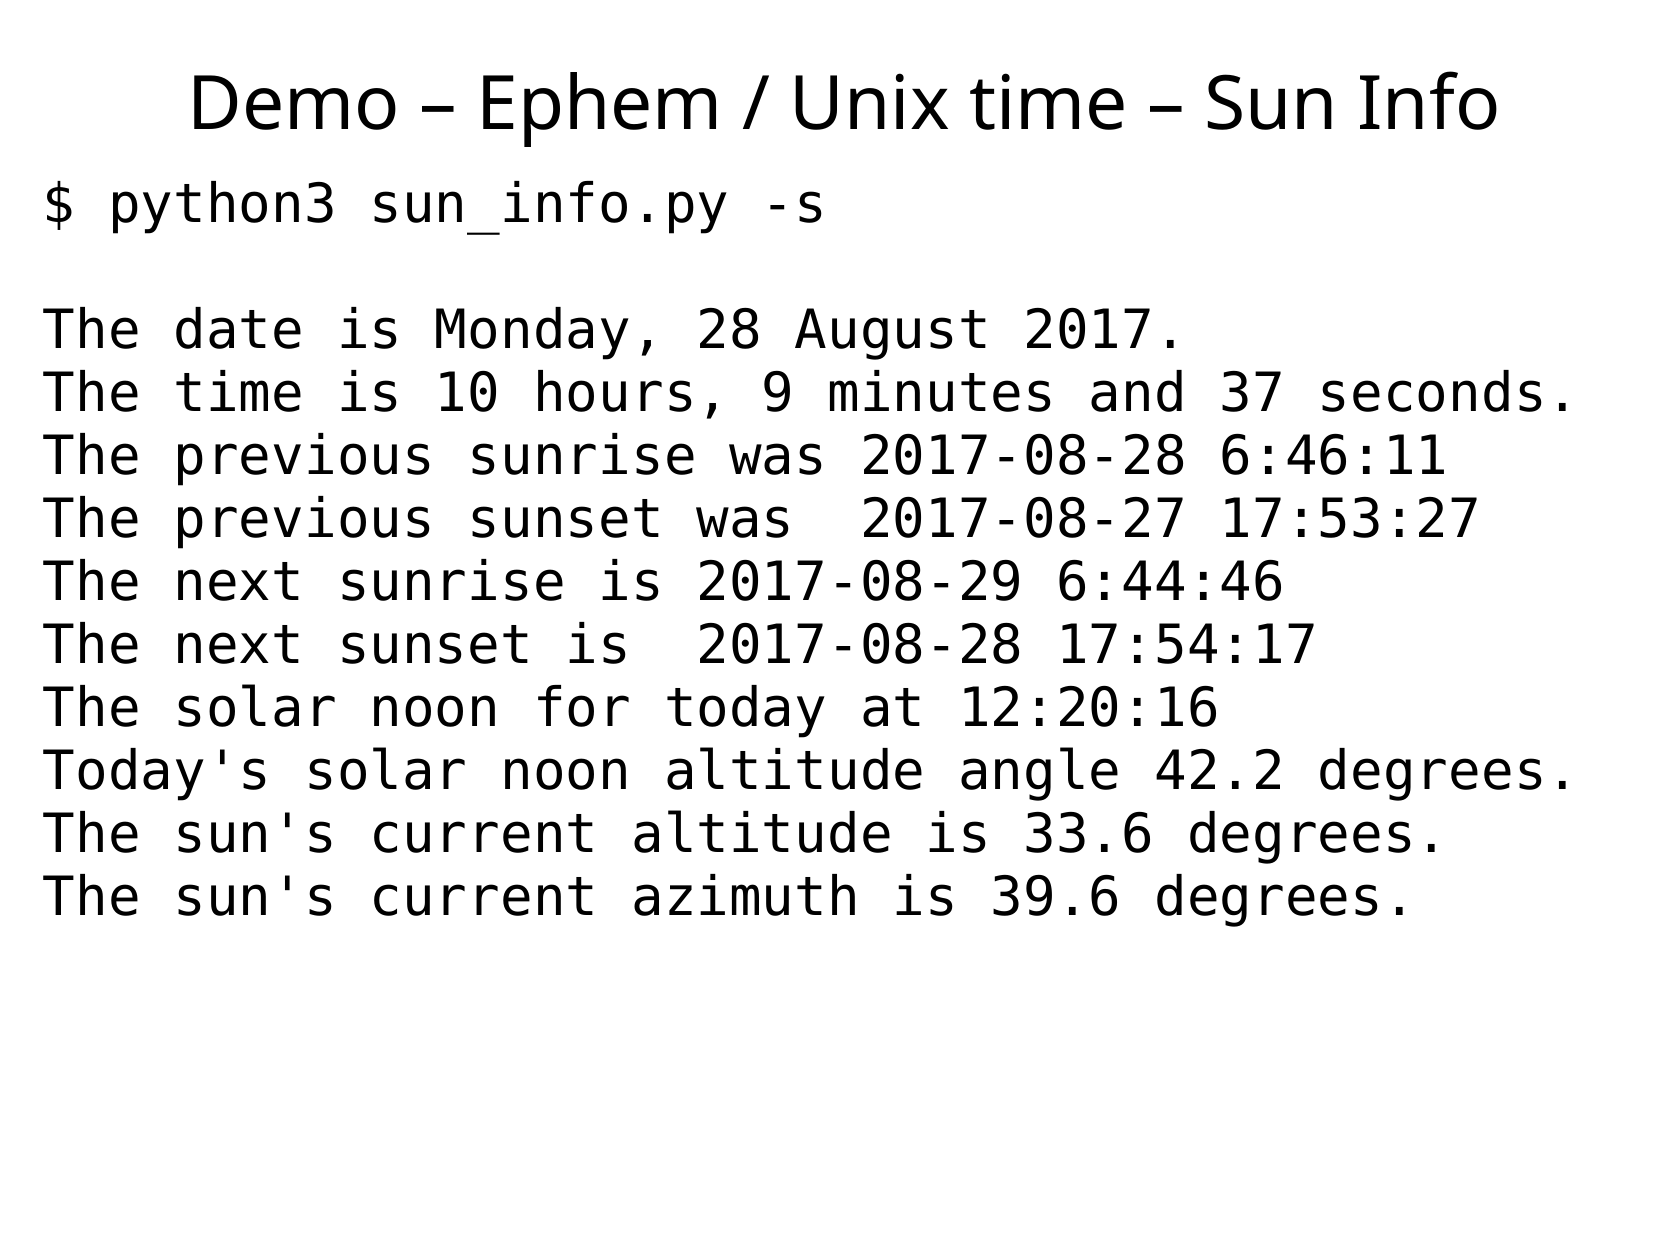

# Demo – Ephem / Unix time – Sun Info
$ python3 sun_info.py -s
The date is Monday, 28 August 2017.
The time is 10 hours, 9 minutes and 37 seconds.
The previous sunrise was 2017-08-28 6:46:11
The previous sunset was 2017-08-27 17:53:27
The next sunrise is 2017-08-29 6:44:46
The next sunset is 2017-08-28 17:54:17
The solar noon for today at 12:20:16
Today's solar noon altitude angle 42.2 degrees.
The sun's current altitude is 33.6 degrees.
The sun's current azimuth is 39.6 degrees.